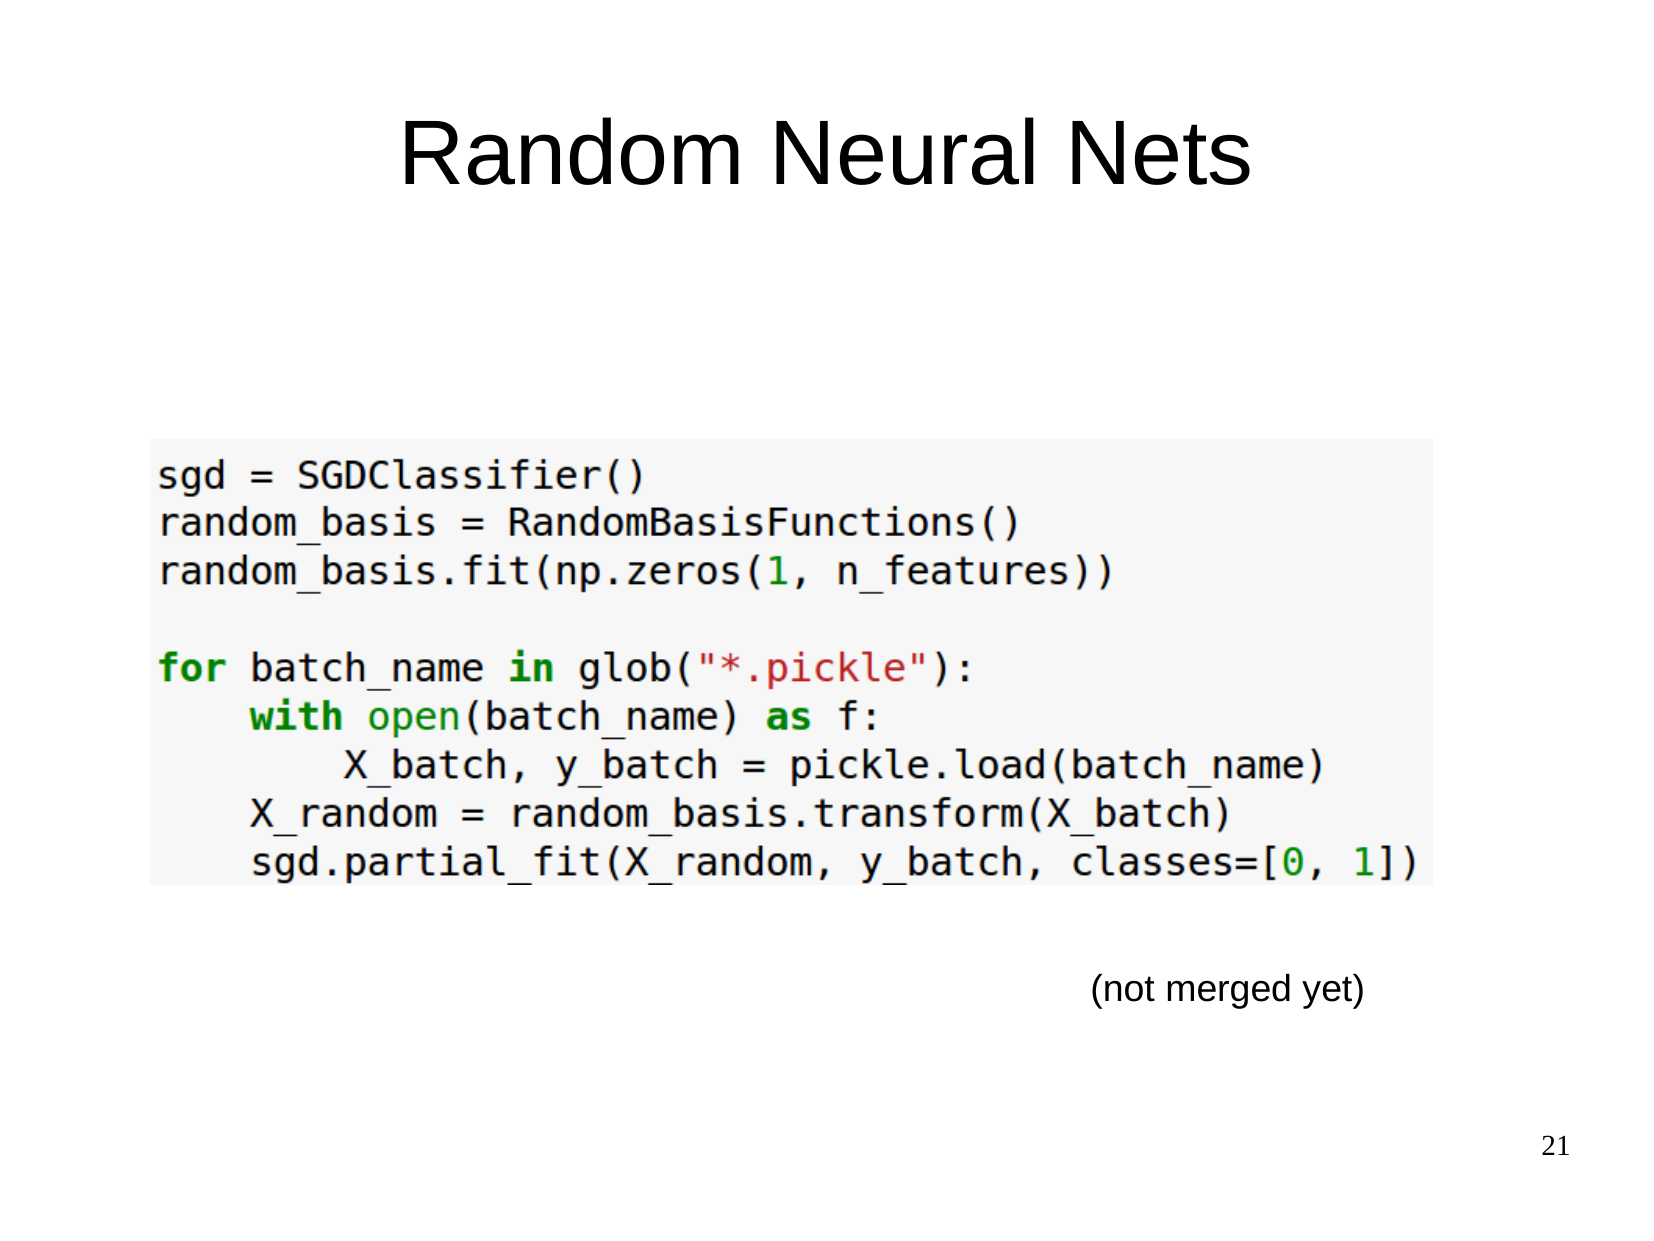

# Random Neural Nets
(not merged yet)
21